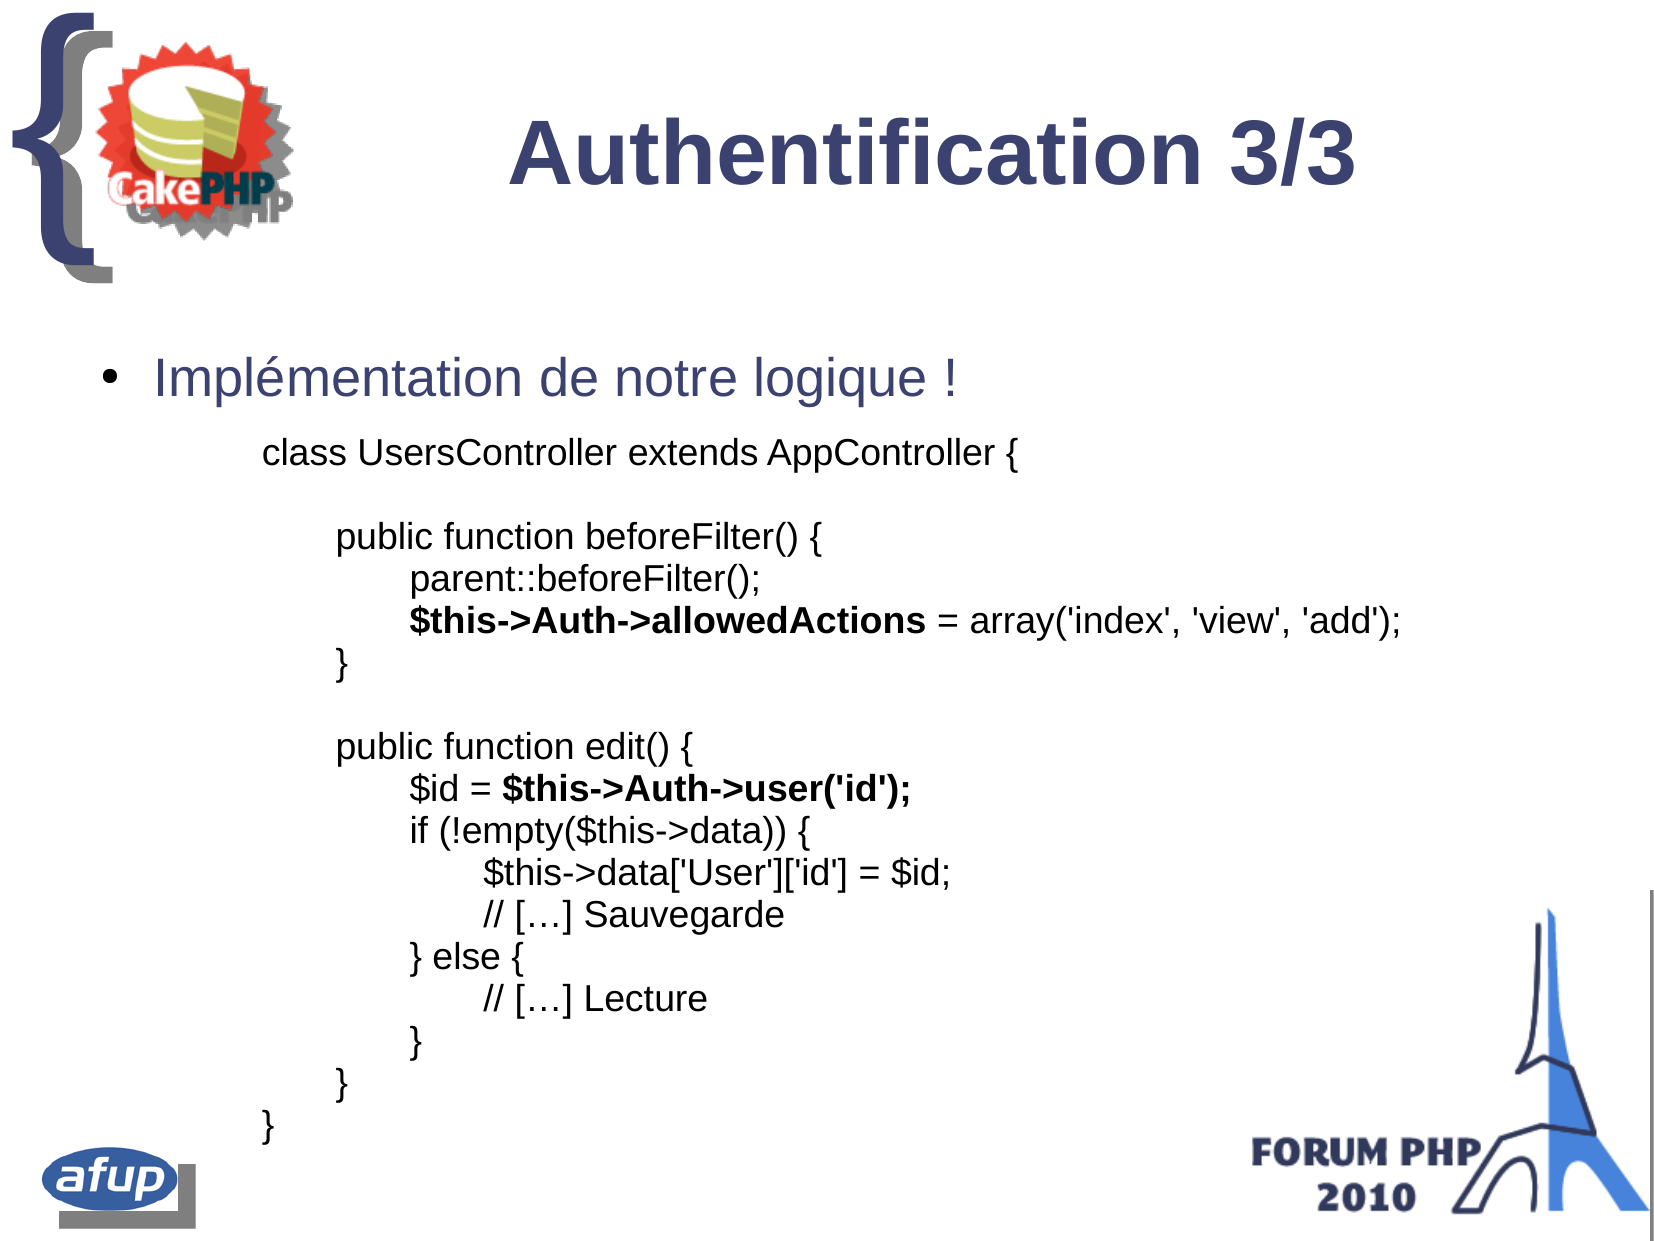

# Authentification 3/3
Implémentation de notre logique !
class UsersController extends AppController {
	public function beforeFilter() {
		parent::beforeFilter();
		$this->Auth->allowedActions = array('index', 'view', 'add');
	}
	public function edit() {
		$id = $this->Auth->user('id');
		if (!empty($this->data)) {
			$this->data['User']['id'] = $id;
			// […] Sauvegarde
		} else {
			// […] Lecture
		}
	}
}